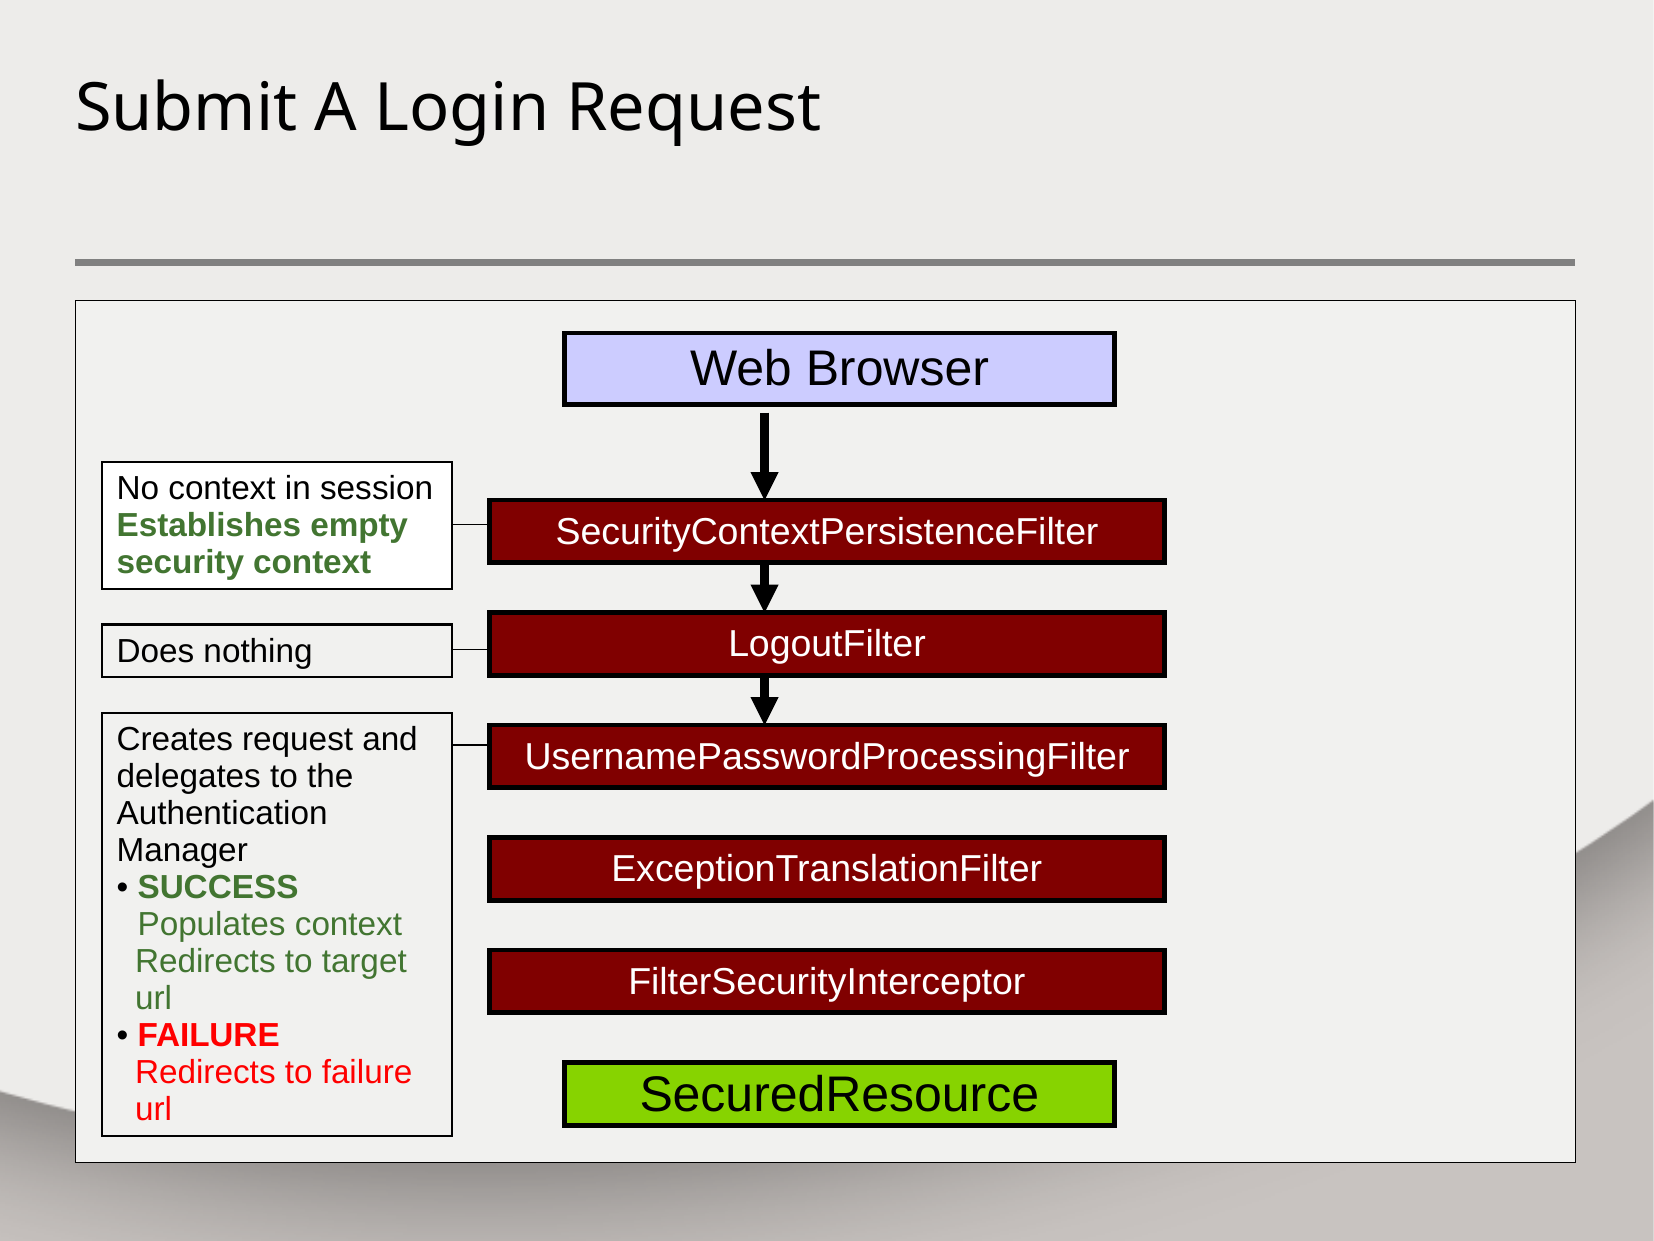

# Submit A Login Request
Web Browser
No context in session Establishes empty security context
SecurityContextPersistenceFilter
LogoutFilter
Does nothing
Creates request and delegates to the Authentication
Manager
 SUCCESS
 Populates context
 Redirects to target
 url
 FAILURE
 Redirects to failure
 url
UsernamePasswordProcessingFilter
ExceptionTranslationFilter
FilterSecurityInterceptor
SecuredResource